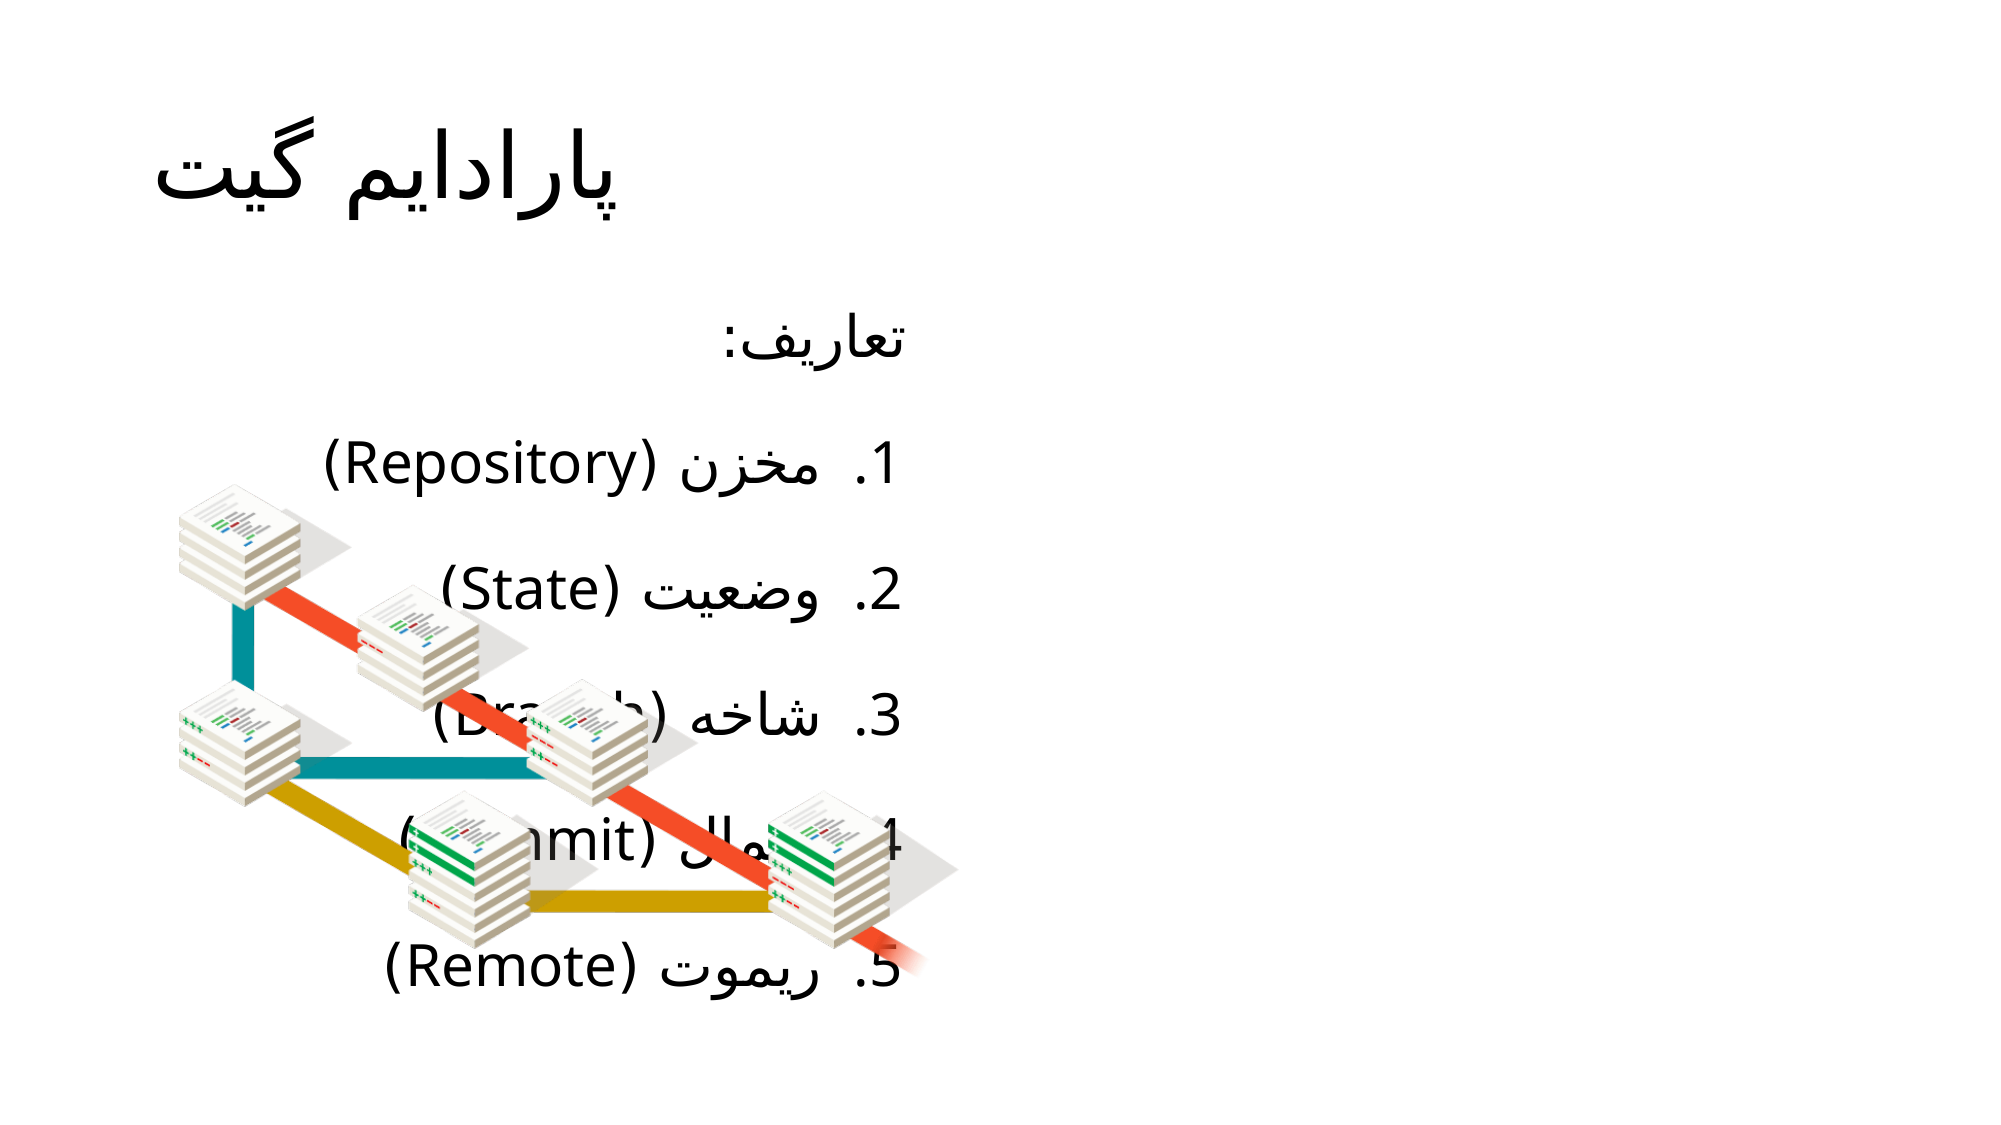

# پارادایم گیت
تعاریف:
مخزن (Repository)
وضعیت (State)
شاخه (‌Branch)
اعمال (Commit)
ریموت (Remote)